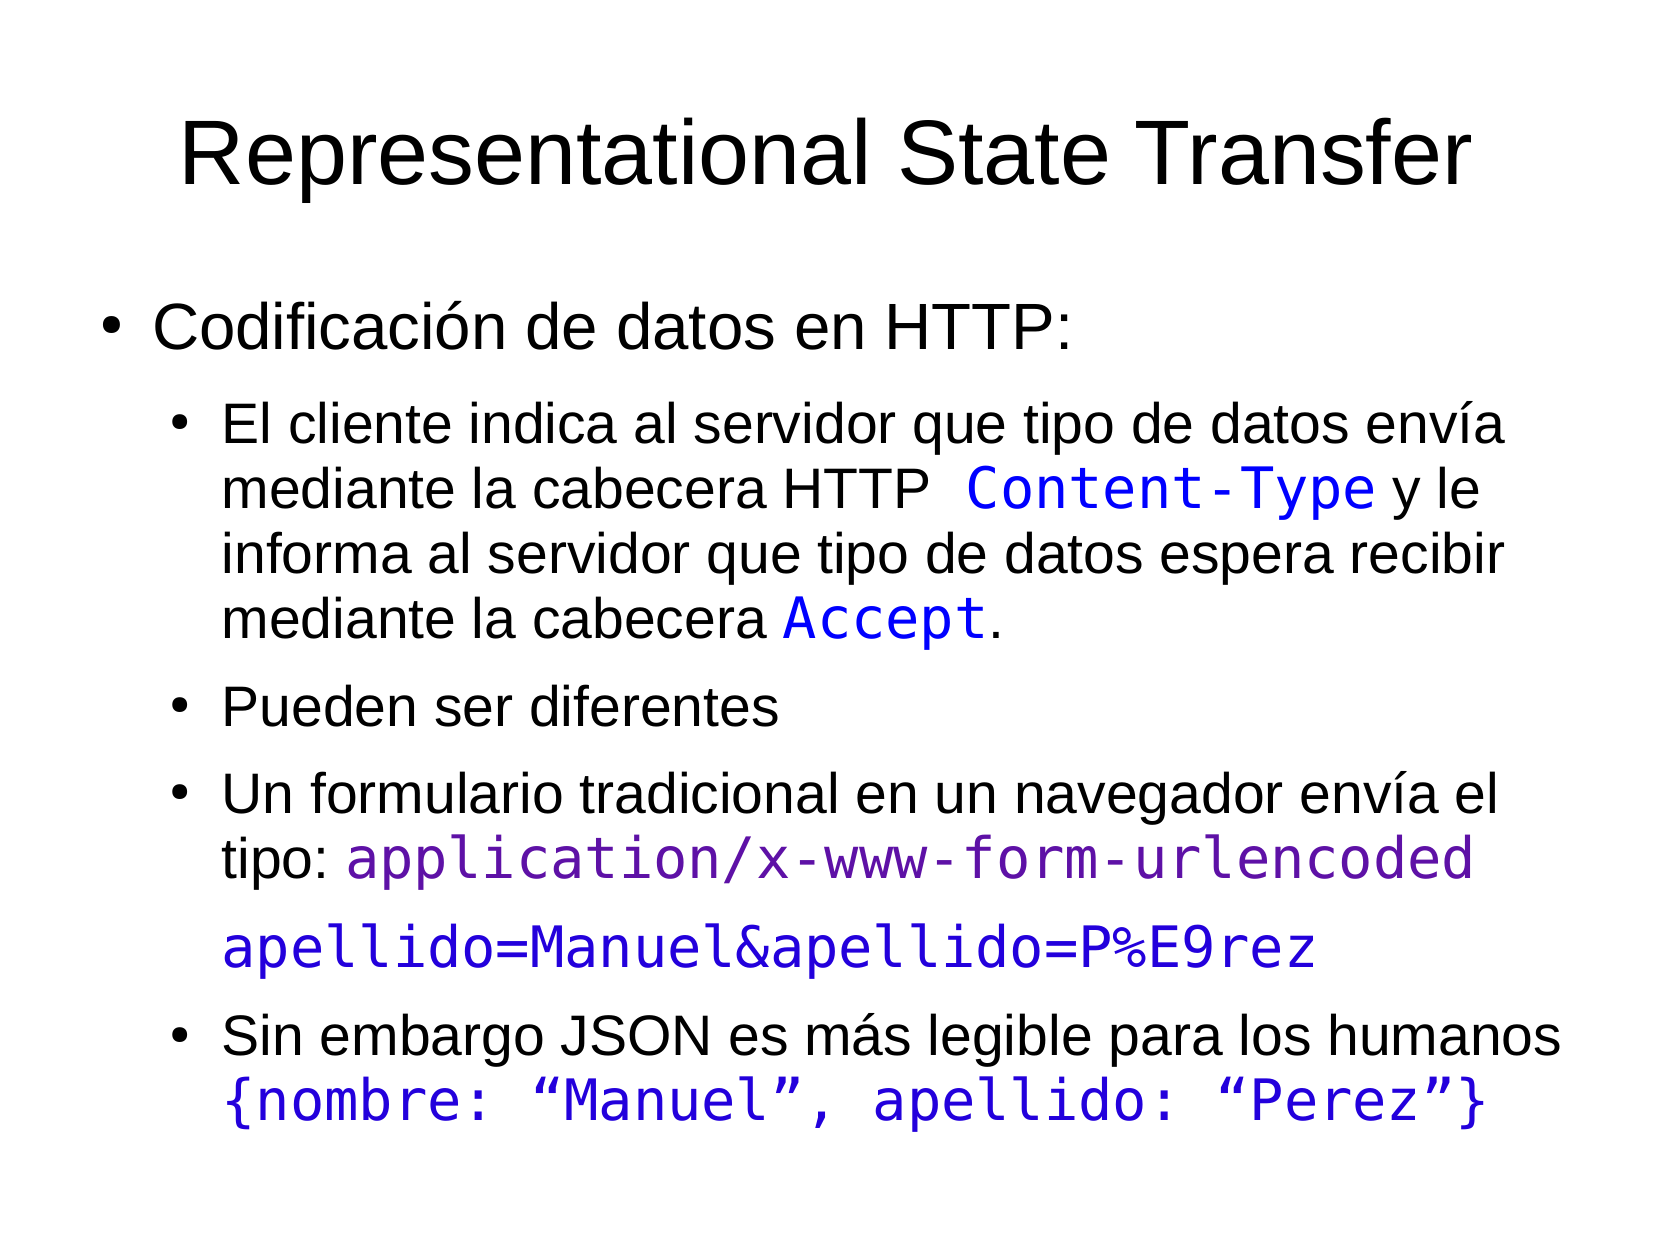

# Representational State Transfer
Codificación de datos en HTTP:
El cliente indica al servidor que tipo de datos envía mediante la cabecera HTTP Content-Type y le informa al servidor que tipo de datos espera recibir mediante la cabecera Accept.
Pueden ser diferentes
Un formulario tradicional en un navegador envía el tipo: application/x-www-form-urlencoded
apellido=Manuel&apellido=P%E9rez
Sin embargo JSON es más legible para los humanos
{nombre: “Manuel”, apellido: “Perez”}